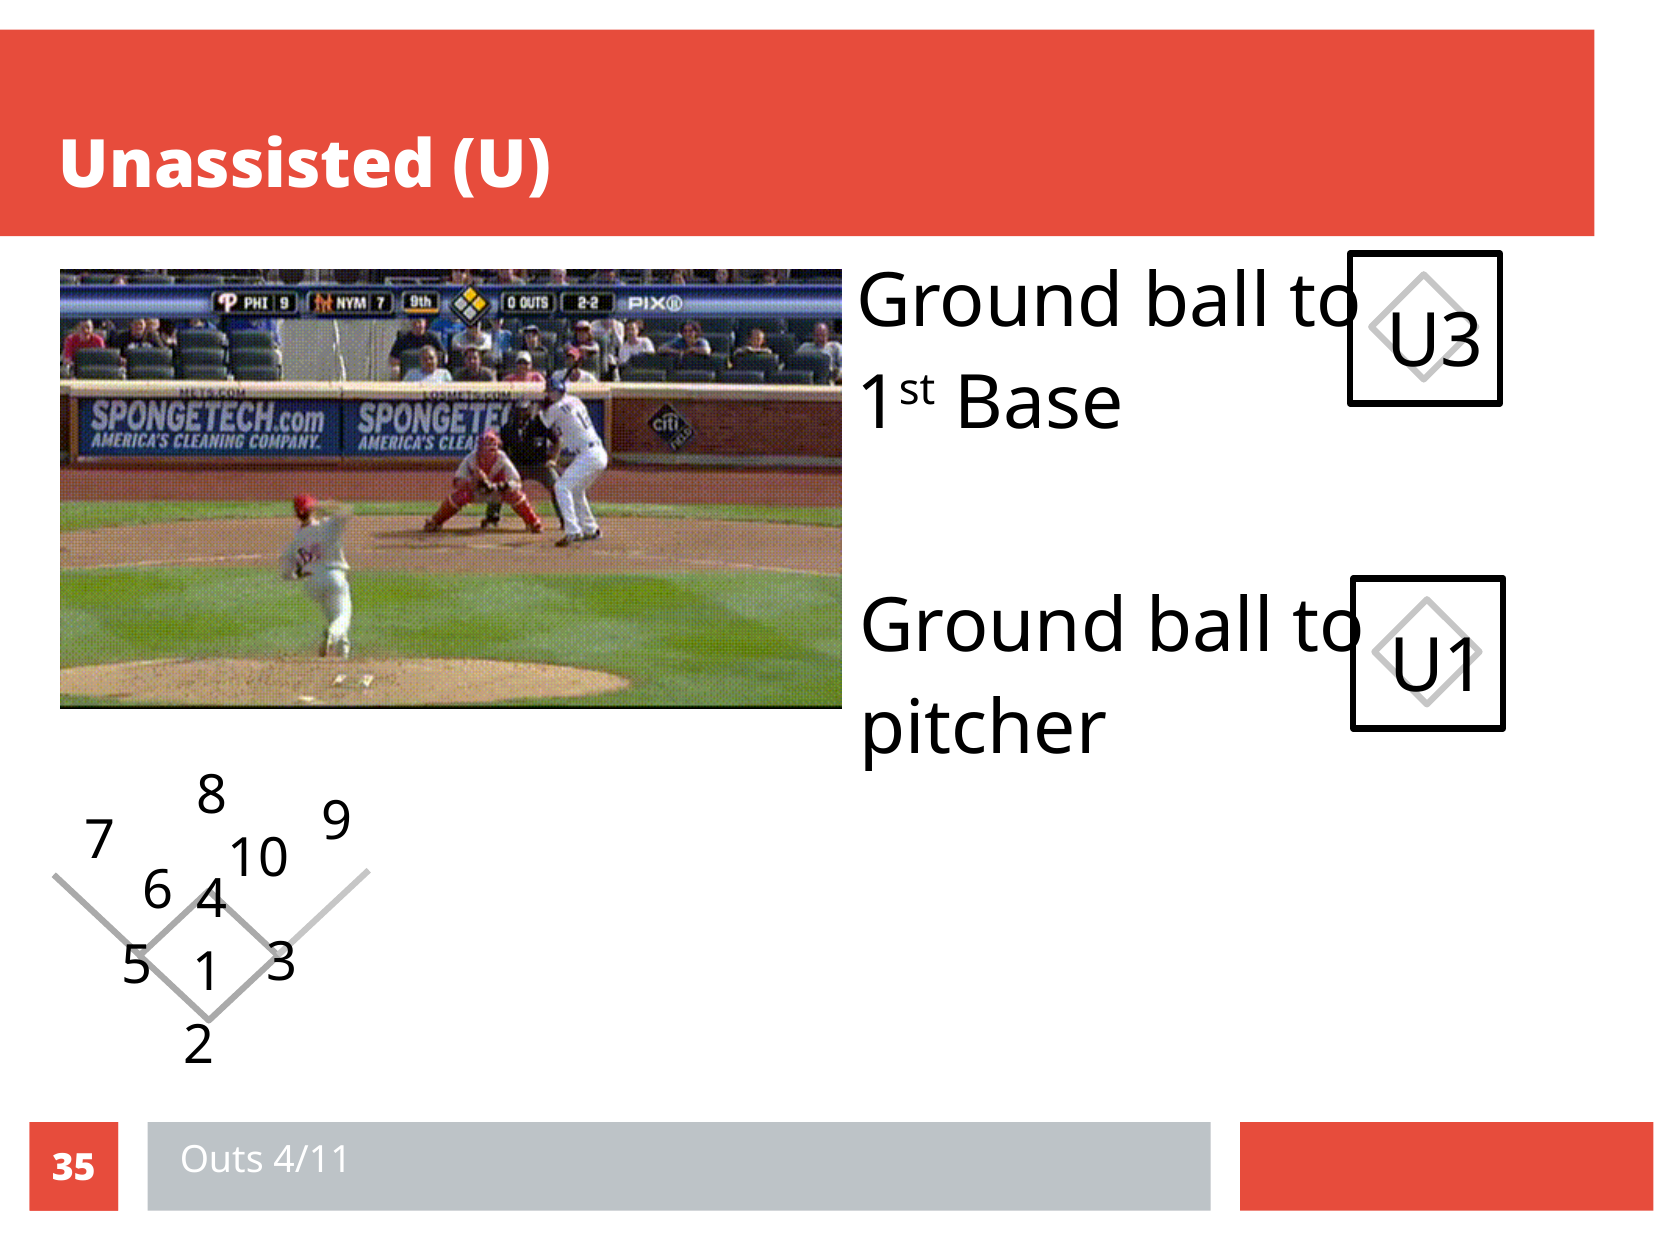

# Unassisted (U)
Ground ball to 1st Base
U3
Ground ball to pitcher
U1
8
9
7
10
6
4
3
5
1
2
35
Outs 4/11